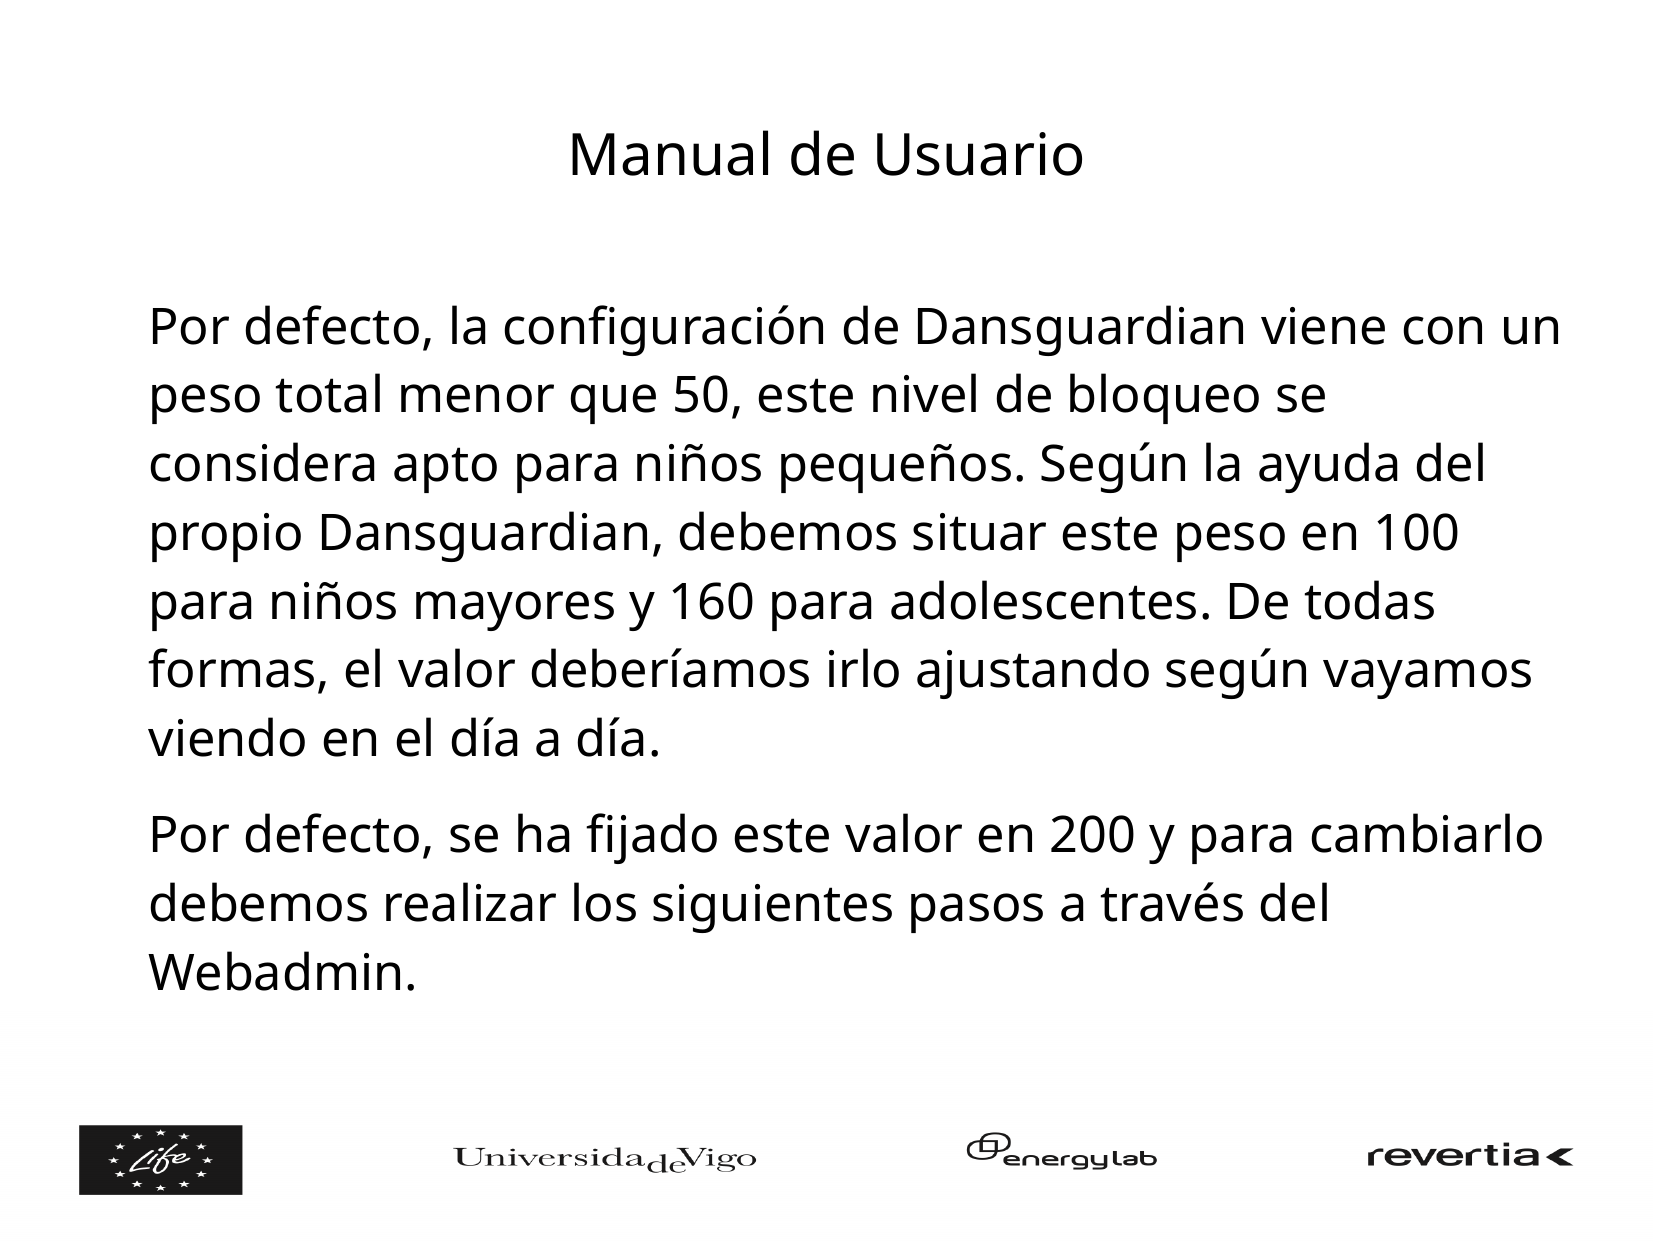

# Manual de Usuario
Por defecto, la configuración de Dansguardian viene con un peso total menor que 50, este nivel de bloqueo se considera apto para niños pequeños. Según la ayuda del propio Dansguardian, debemos situar este peso en 100 para niños mayores y 160 para adolescentes. De todas formas, el valor deberíamos irlo ajustando según vayamos viendo en el día a día.
Por defecto, se ha fijado este valor en 200 y para cambiarlo debemos realizar los siguientes pasos a través del Webadmin.